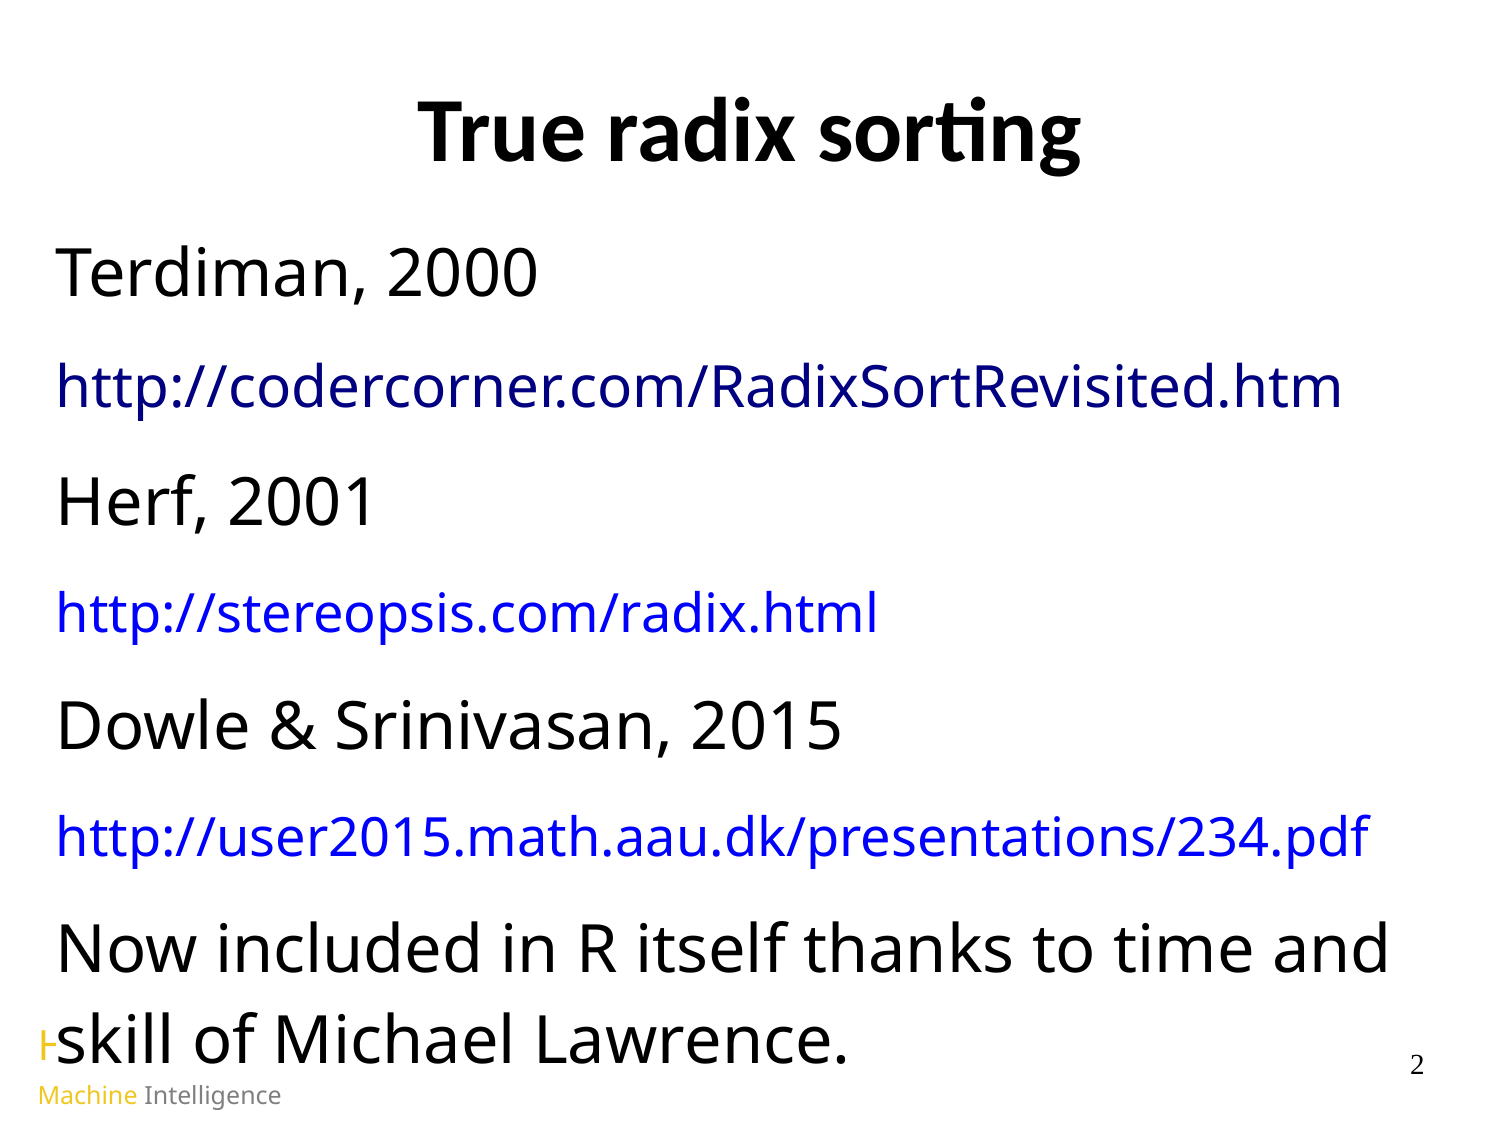

# True radix sorting
Terdiman, 2000
http://codercorner.com/RadixSortRevisited.htm
Herf, 2001
http://stereopsis.com/radix.html
Dowle & Srinivasan, 2015
http://user2015.math.aau.dk/presentations/234.pdf
Now included in R itself thanks to time and skill of Michael Lawrence.
2